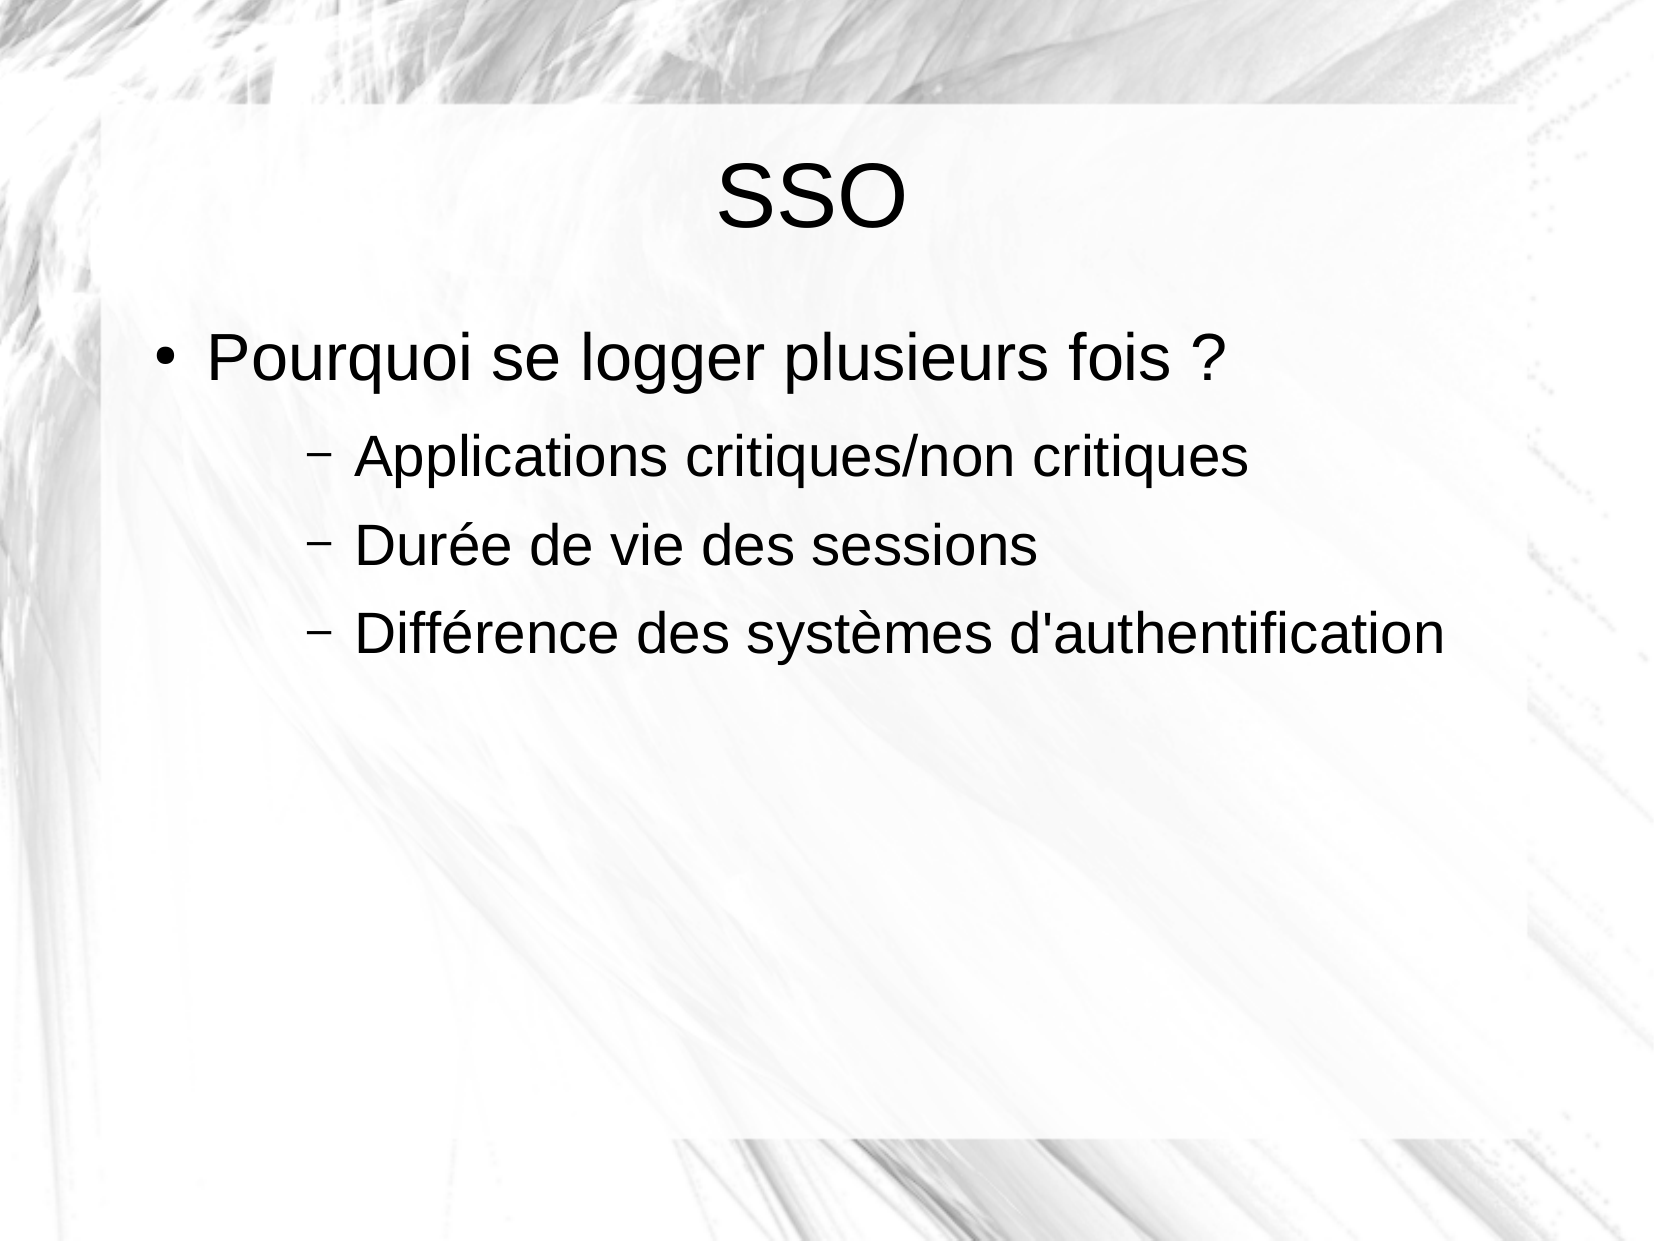

# SSO
Pourquoi se logger plusieurs fois ?
Applications critiques/non critiques
Durée de vie des sessions
Différence des systèmes d'authentification